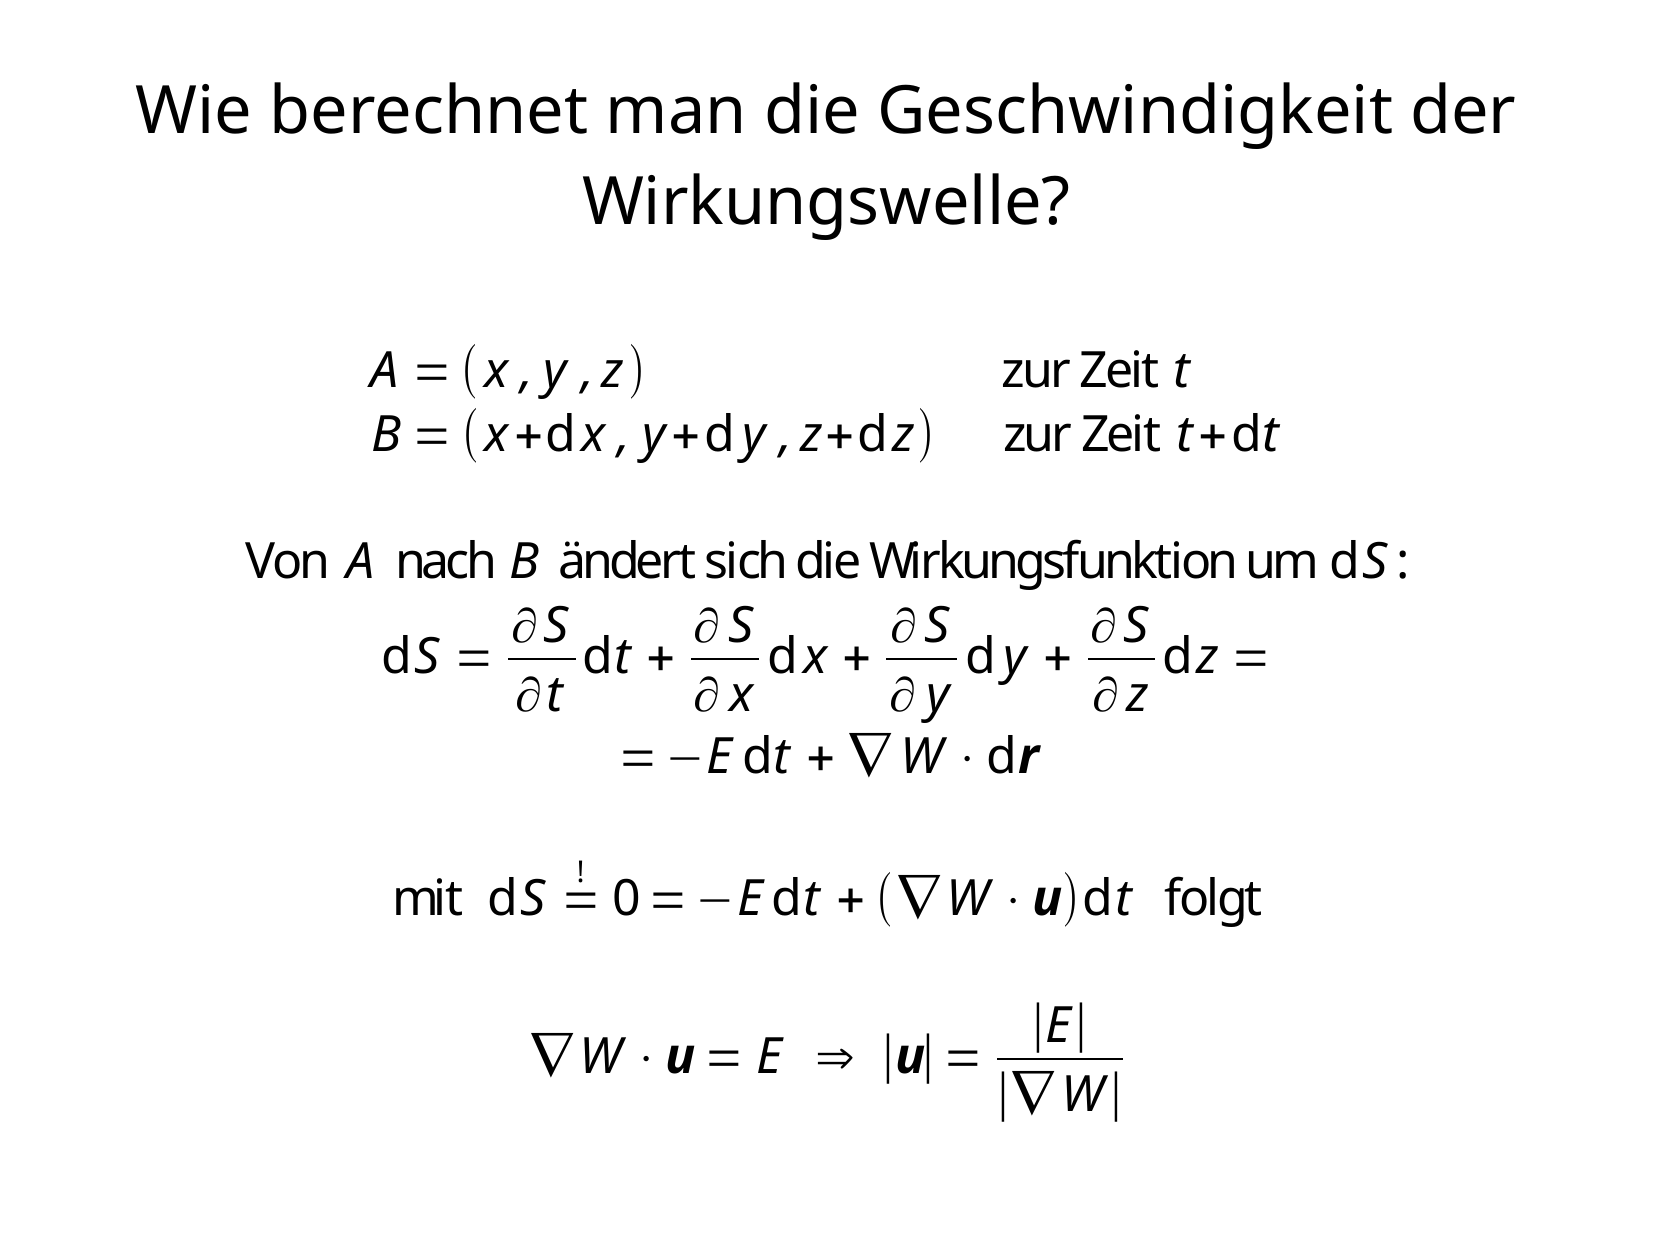

# Wie berechnet man die Geschwindigkeit der Wirkungswelle?